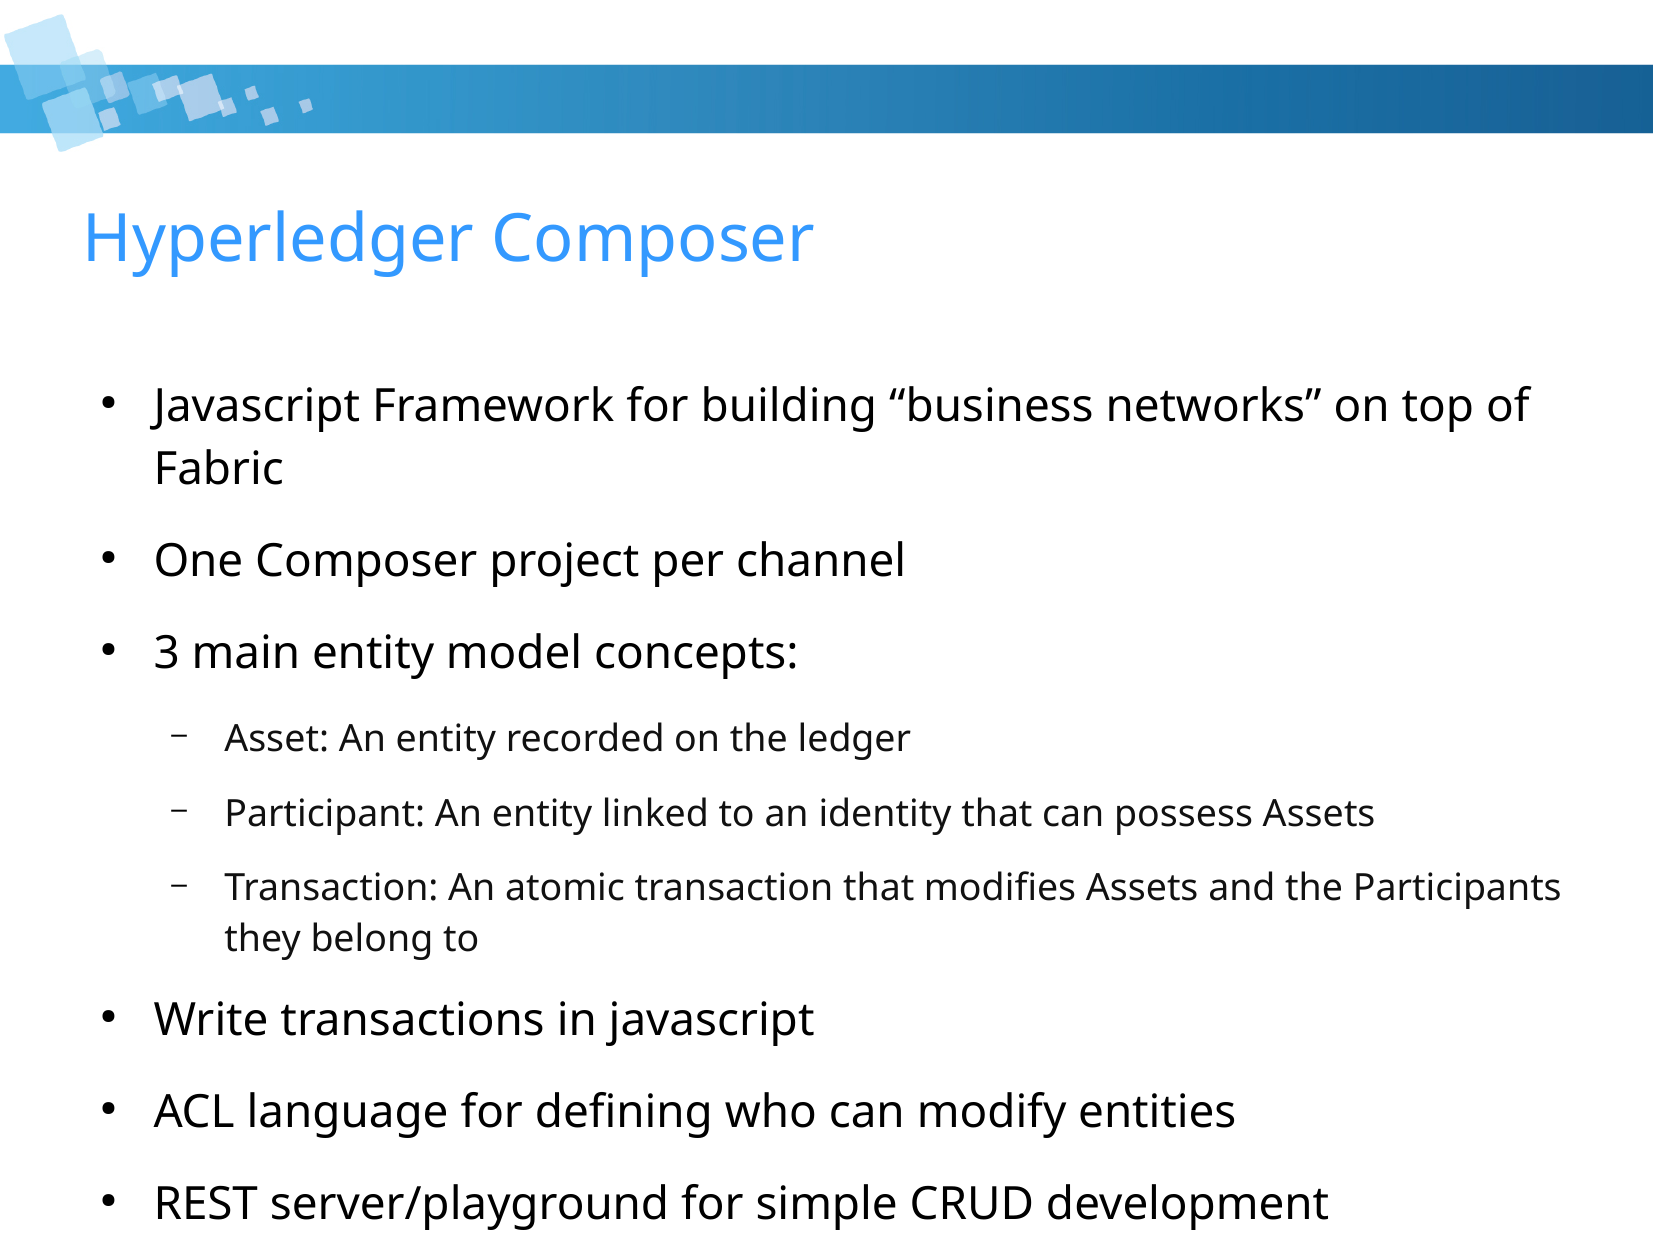

# Hyperledger Composer
Javascript Framework for building “business networks” on top of Fabric
One Composer project per channel
3 main entity model concepts:
Asset: An entity recorded on the ledger
Participant: An entity linked to an identity that can possess Assets
Transaction: An atomic transaction that modifies Assets and the Participants they belong to
Write transactions in javascript
ACL language for defining who can modify entities
REST server/playground for simple CRUD development